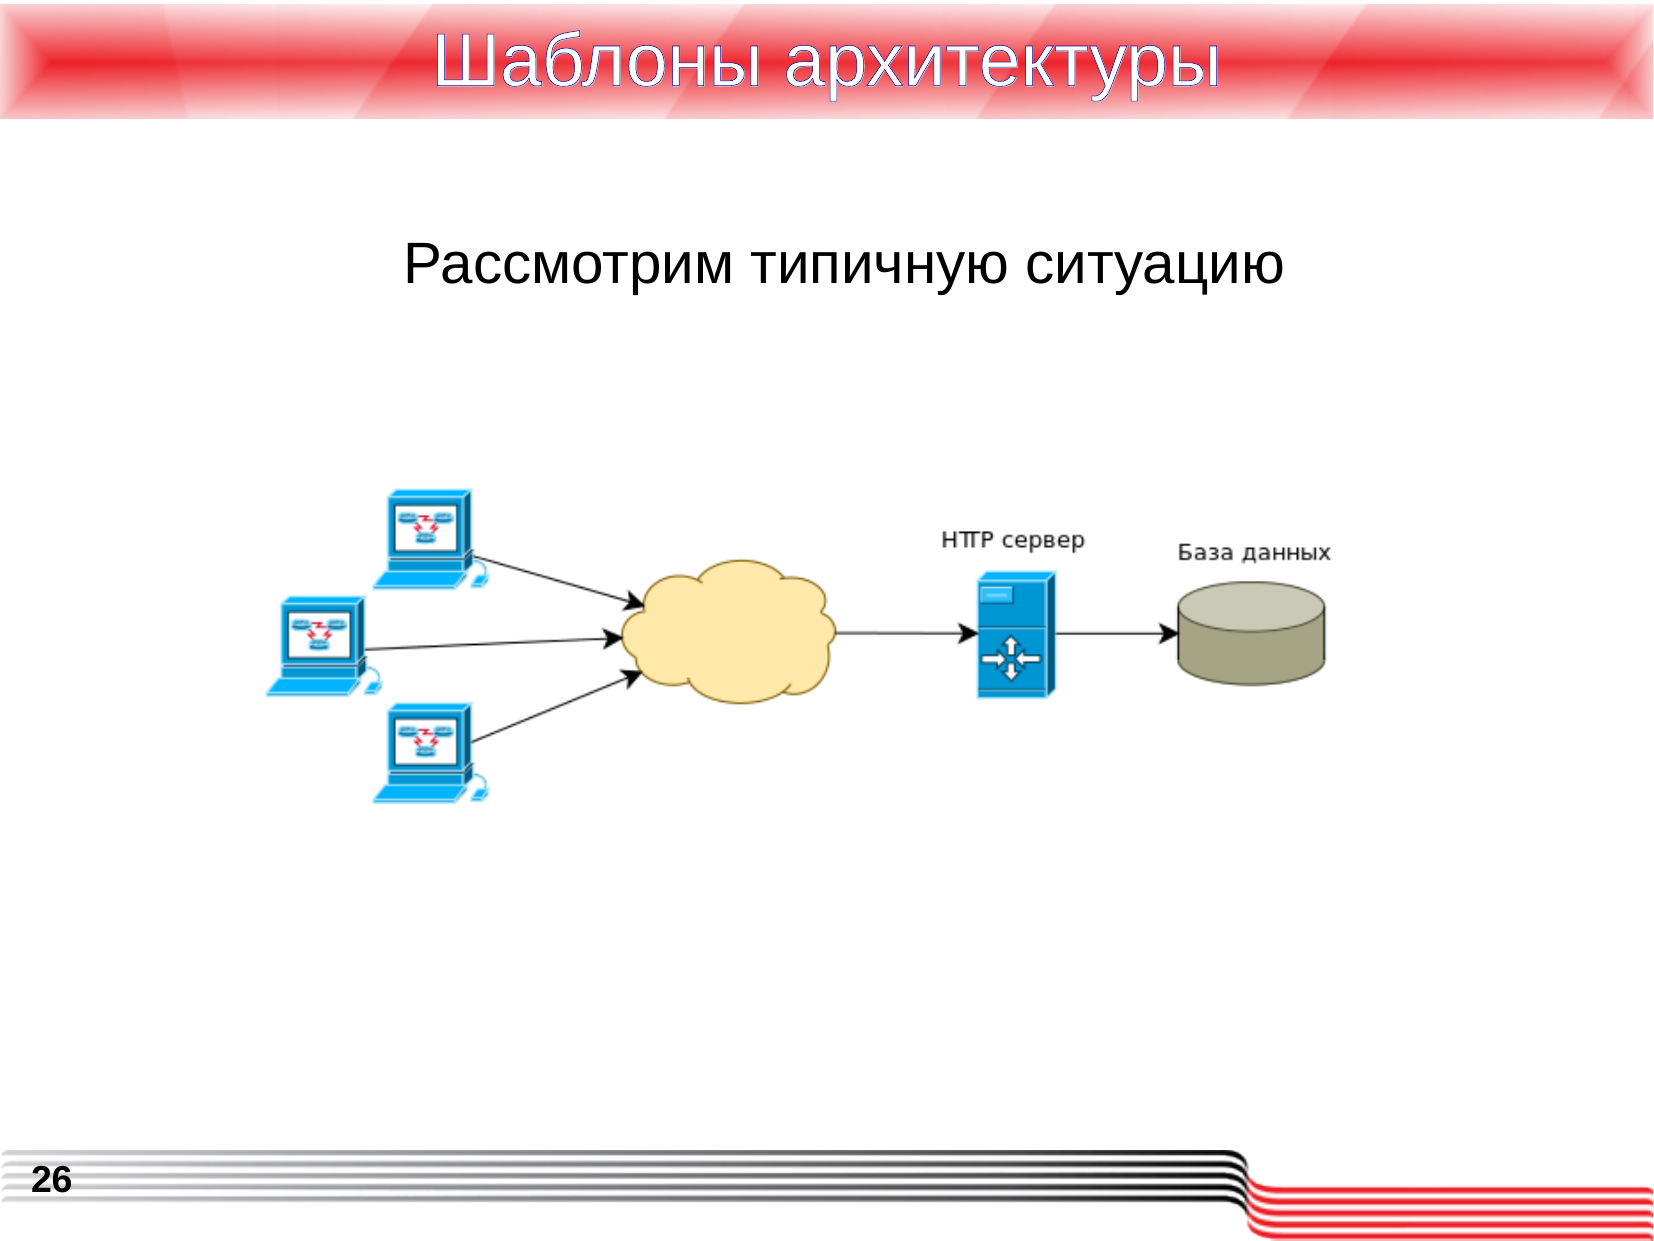

# Шаблоны архитектуры
Рассмотрим типичную ситуацию
26